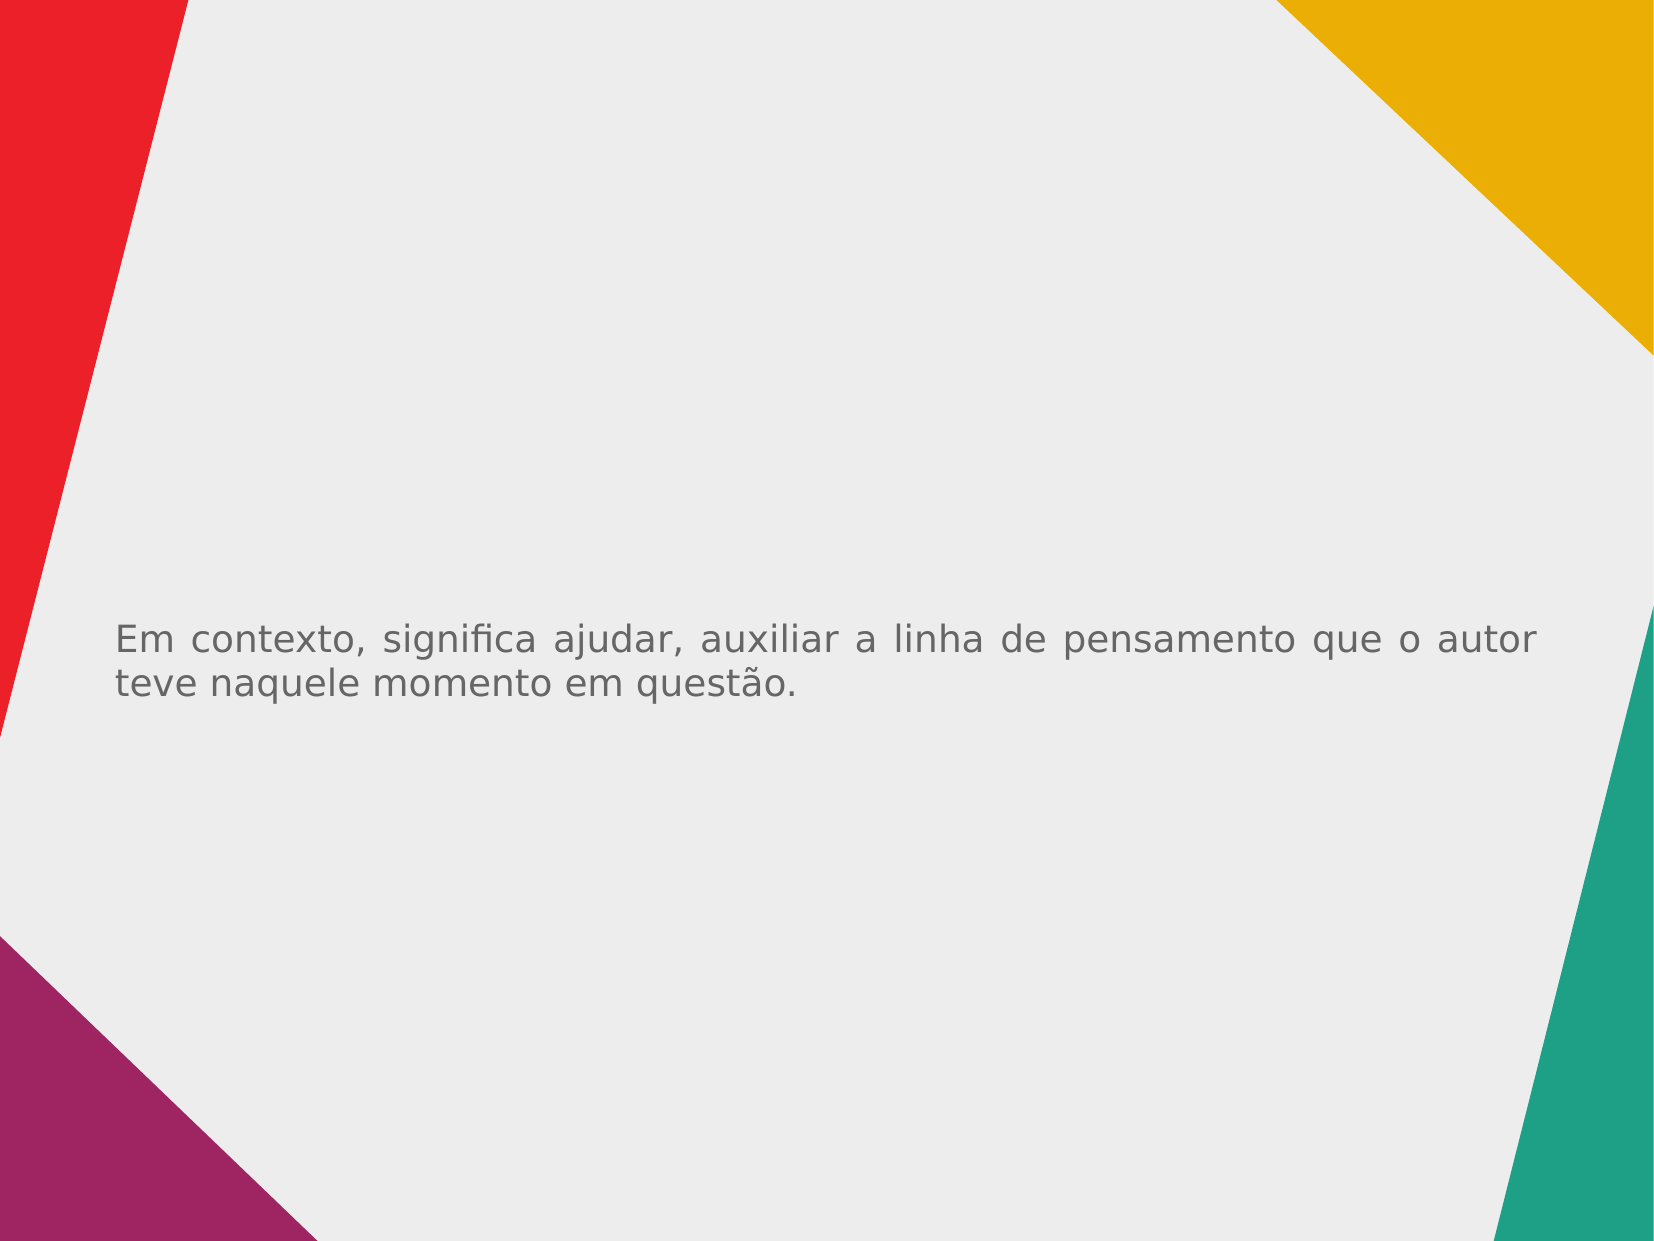

Em contexto, significa ajudar, auxiliar a linha de pensamento que o autor teve naquele momento em questão.